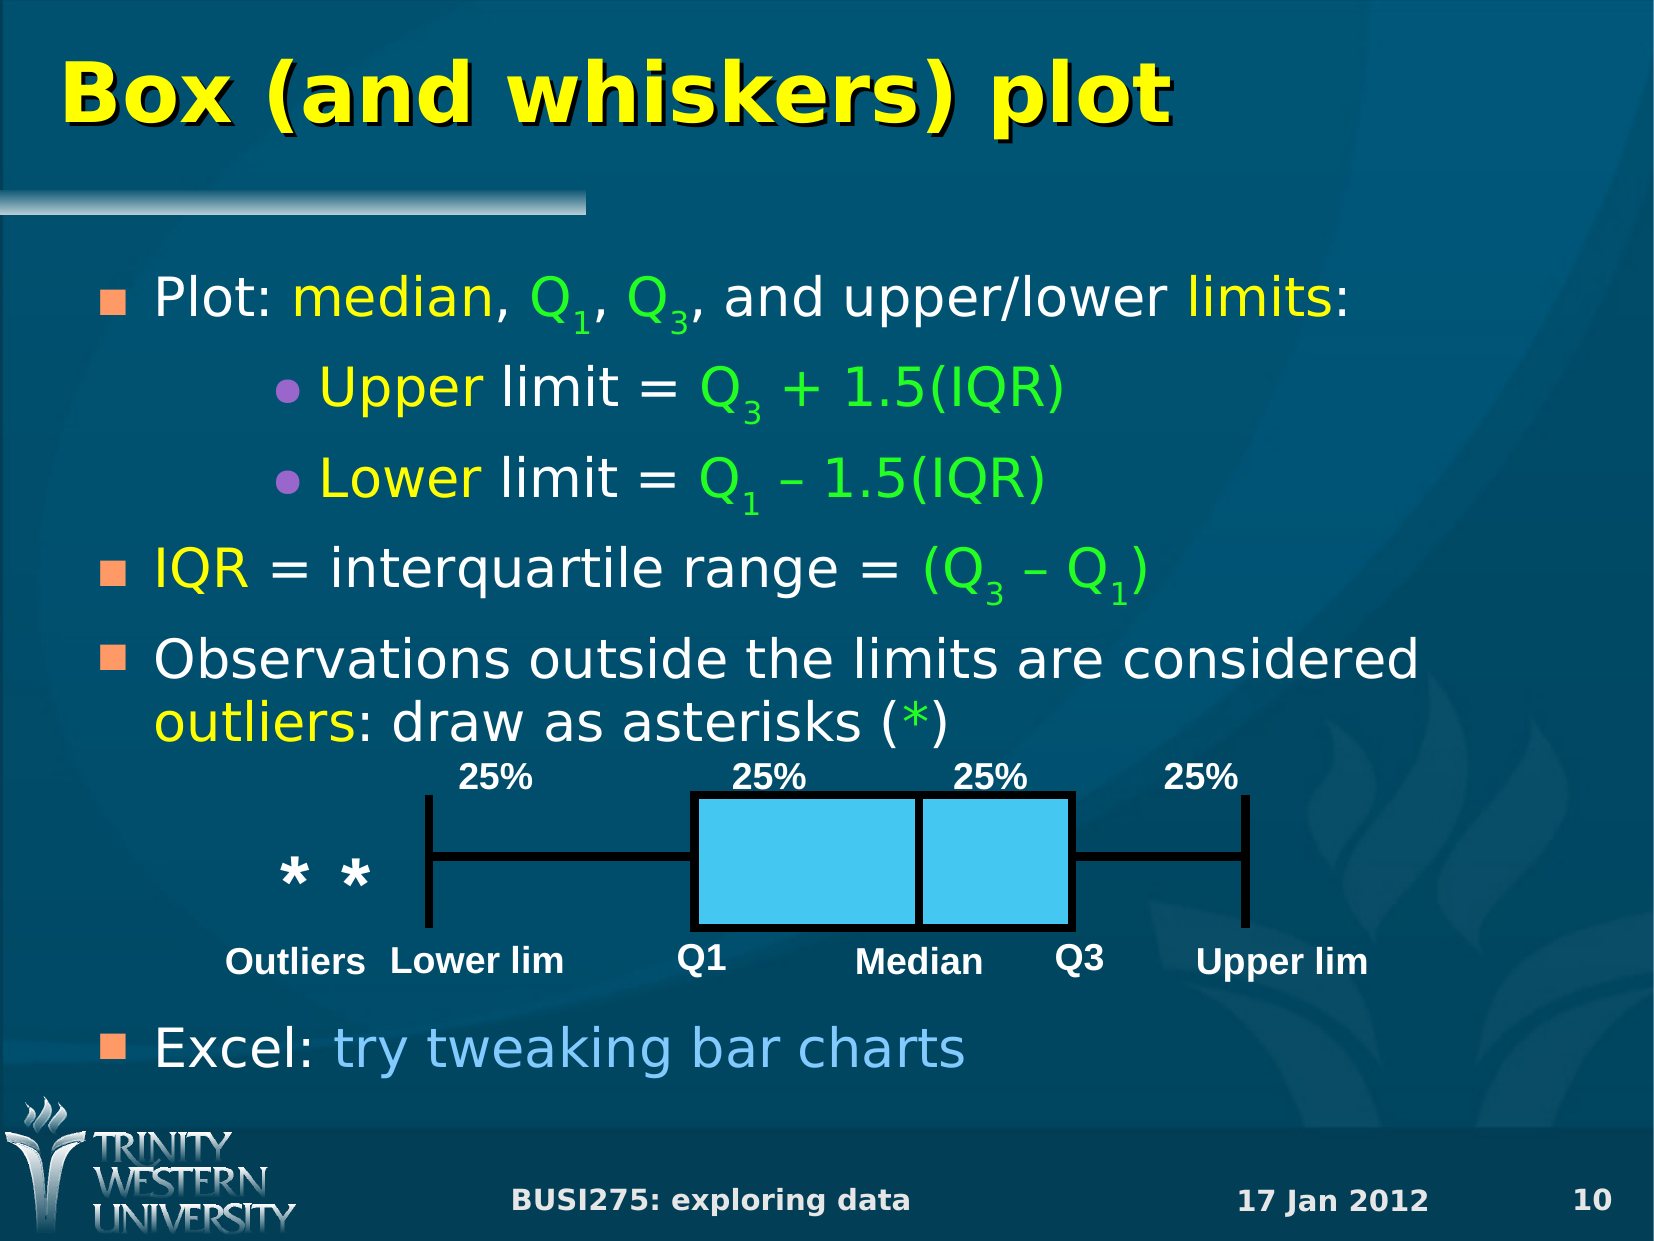

# Box (and whiskers) plot
Plot: median, Q1, Q3, and upper/lower limits:
Upper limit = Q3 + 1.5(IQR)
Lower limit = Q1 – 1.5(IQR)
IQR = interquartile range = (Q3 – Q1)
Observations outside the limits are considered outliers: draw as asterisks (*)
Excel: try tweaking bar charts
25% 25% 25% 25%
*
*
Q1
Q3
Lower lim
Outliers
Median
Upper lim
BUSI275: exploring data
17 Jan 2012
10